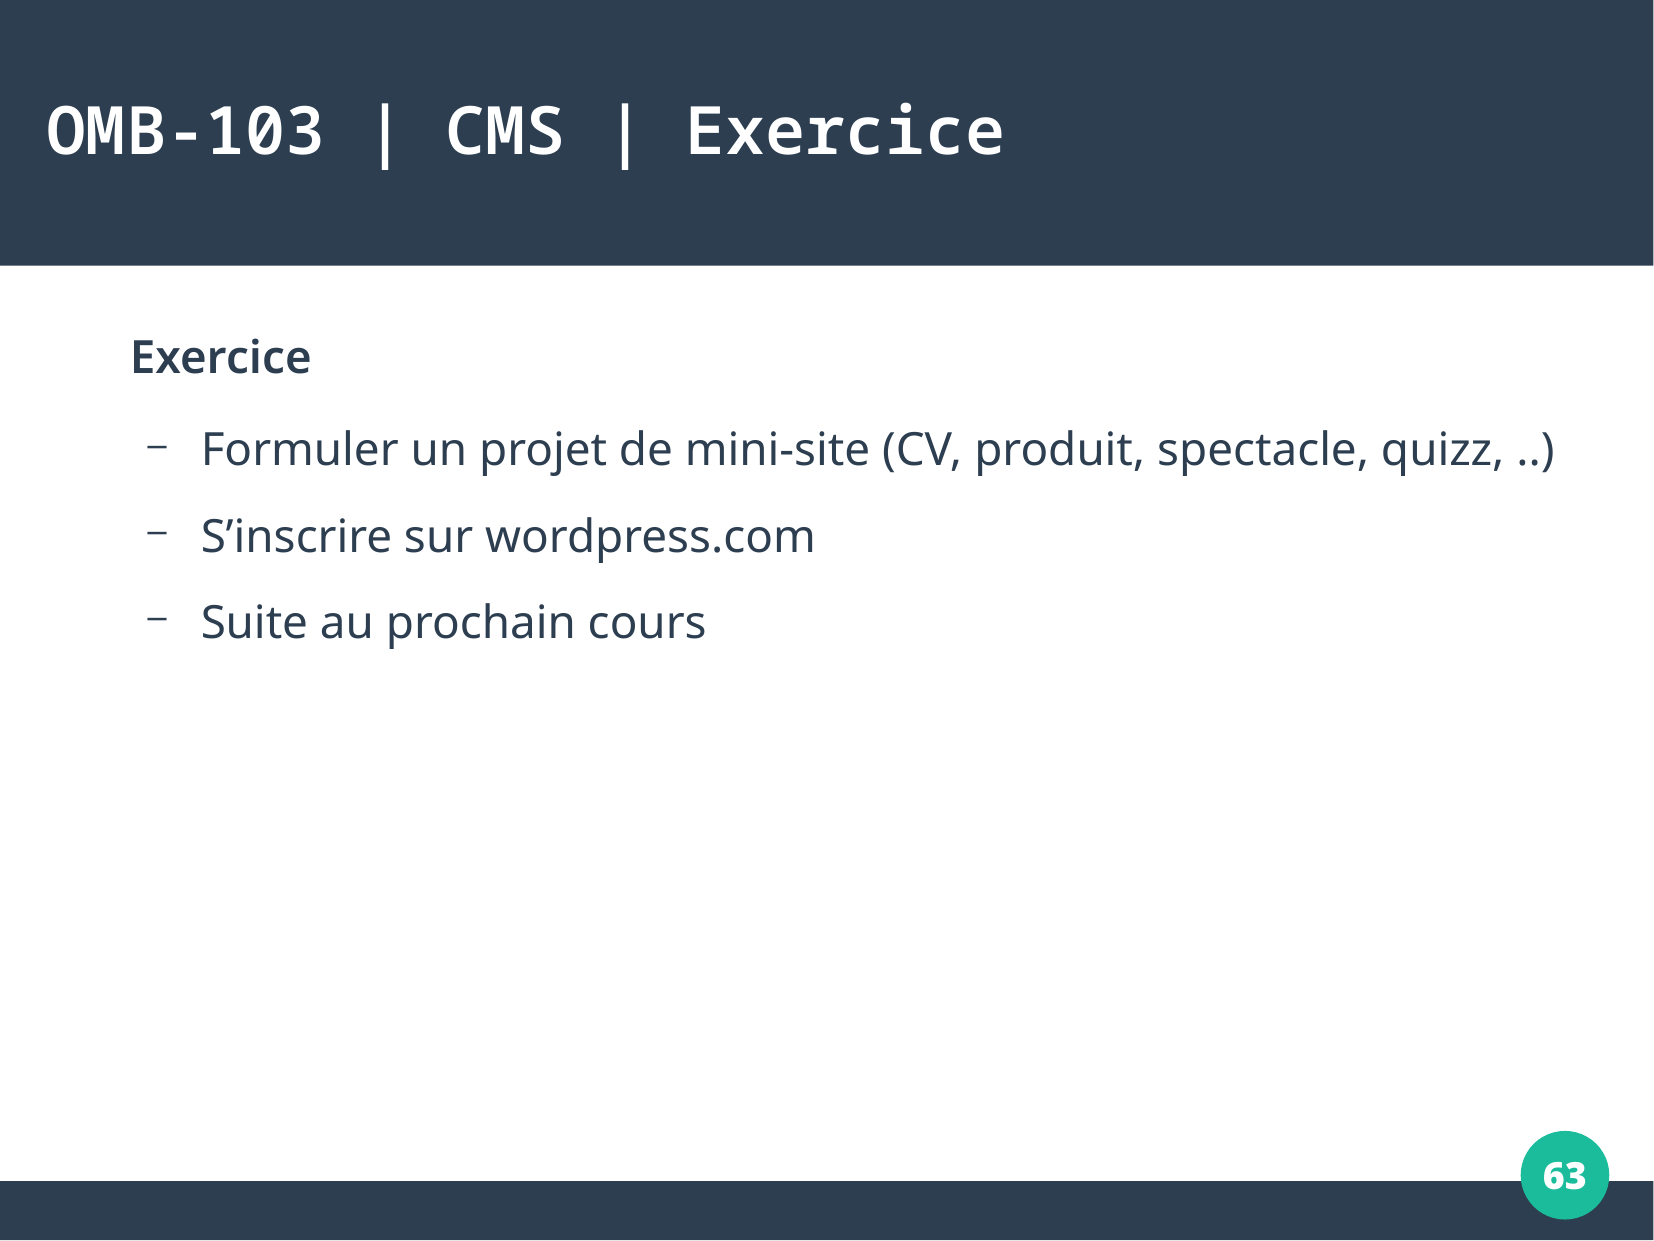

OMB-103 | CMS | Exercice
# Exercice
Formuler un projet de mini-site (CV, produit, spectacle, quizz, ..)
S’inscrire sur wordpress.com
Suite au prochain cours
63